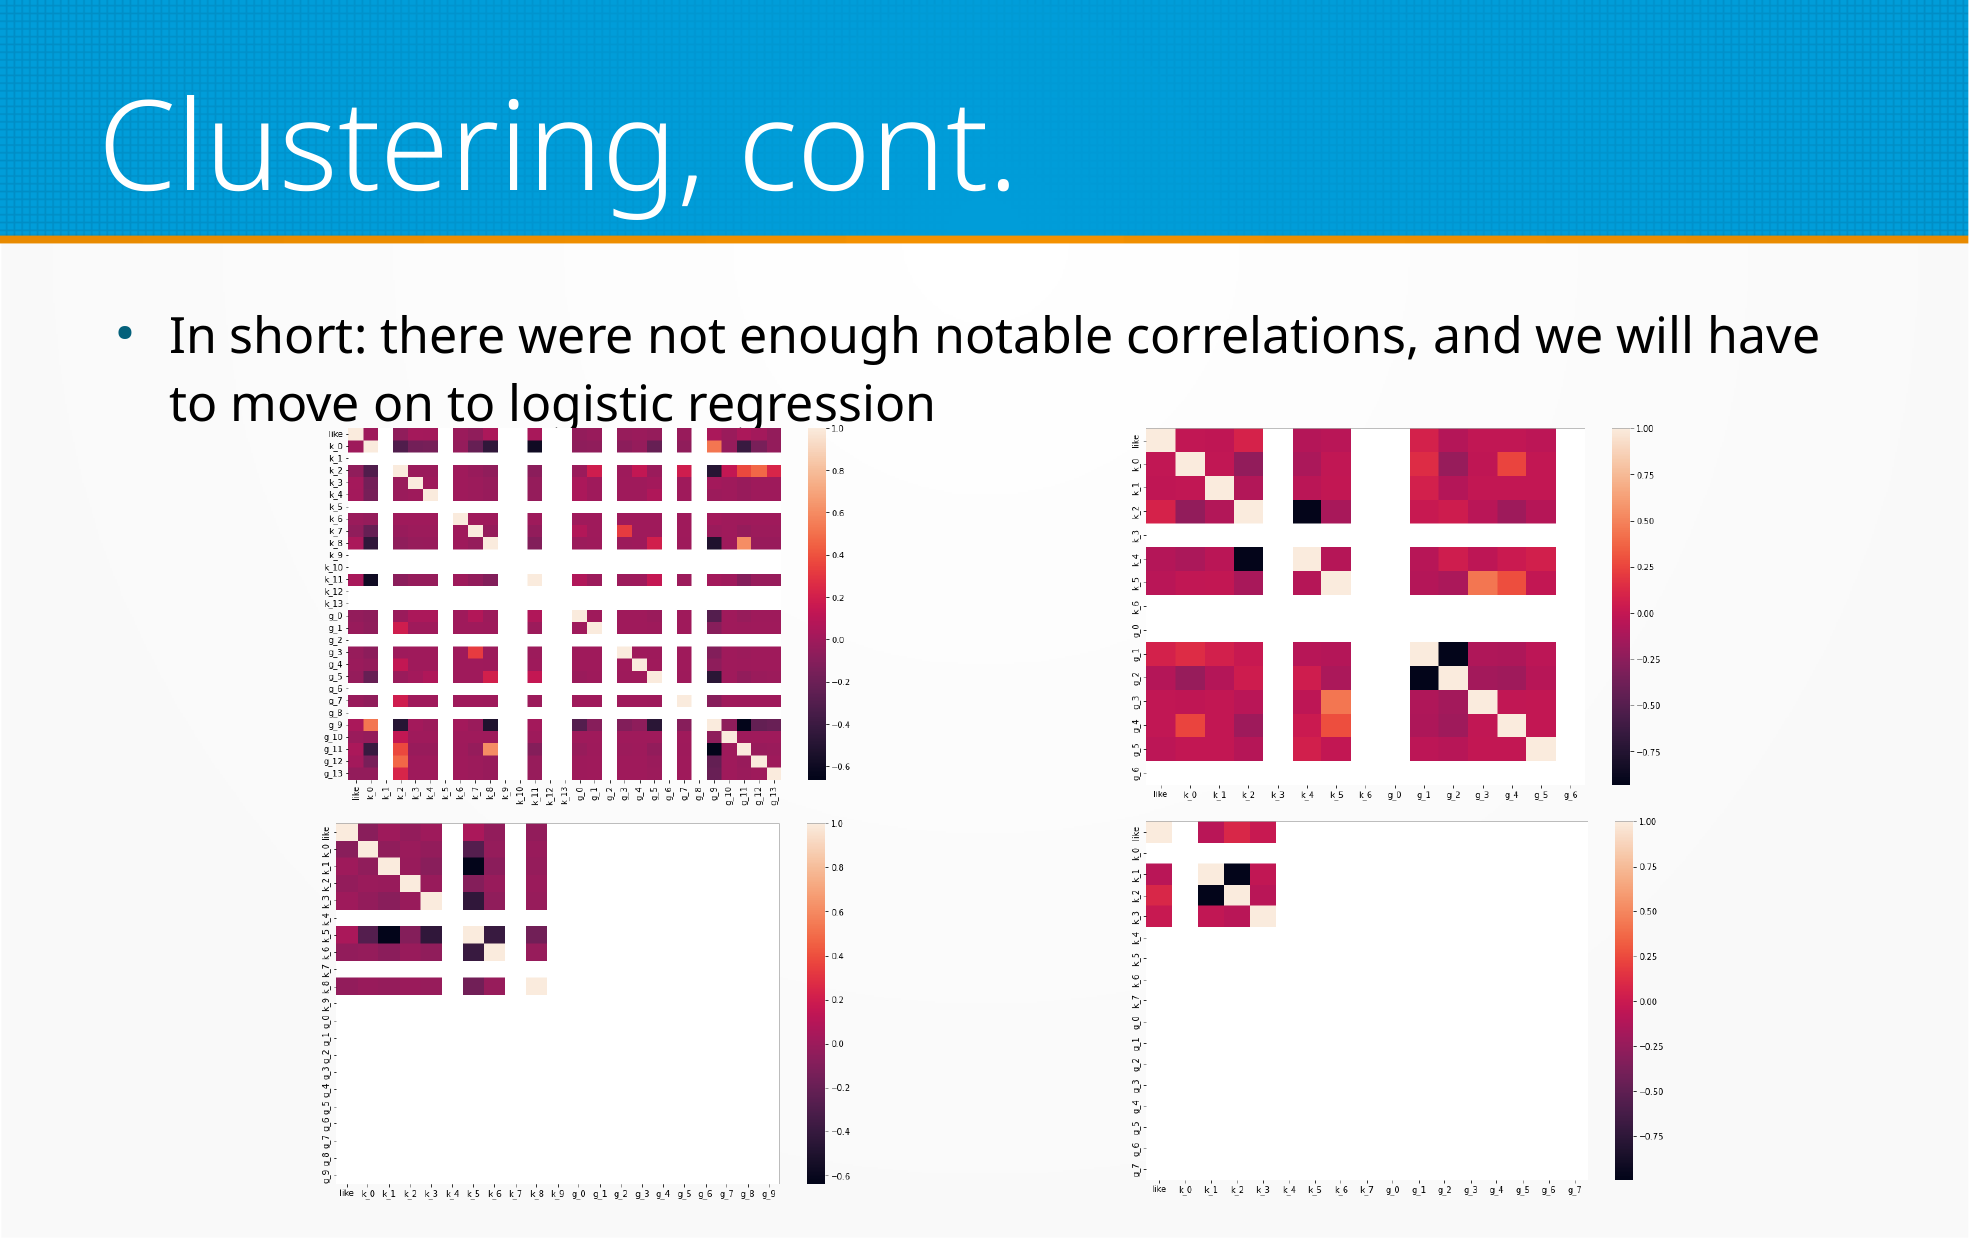

# Clustering, cont.
In short: there were not enough notable correlations, and we will have to move on to logistic regression